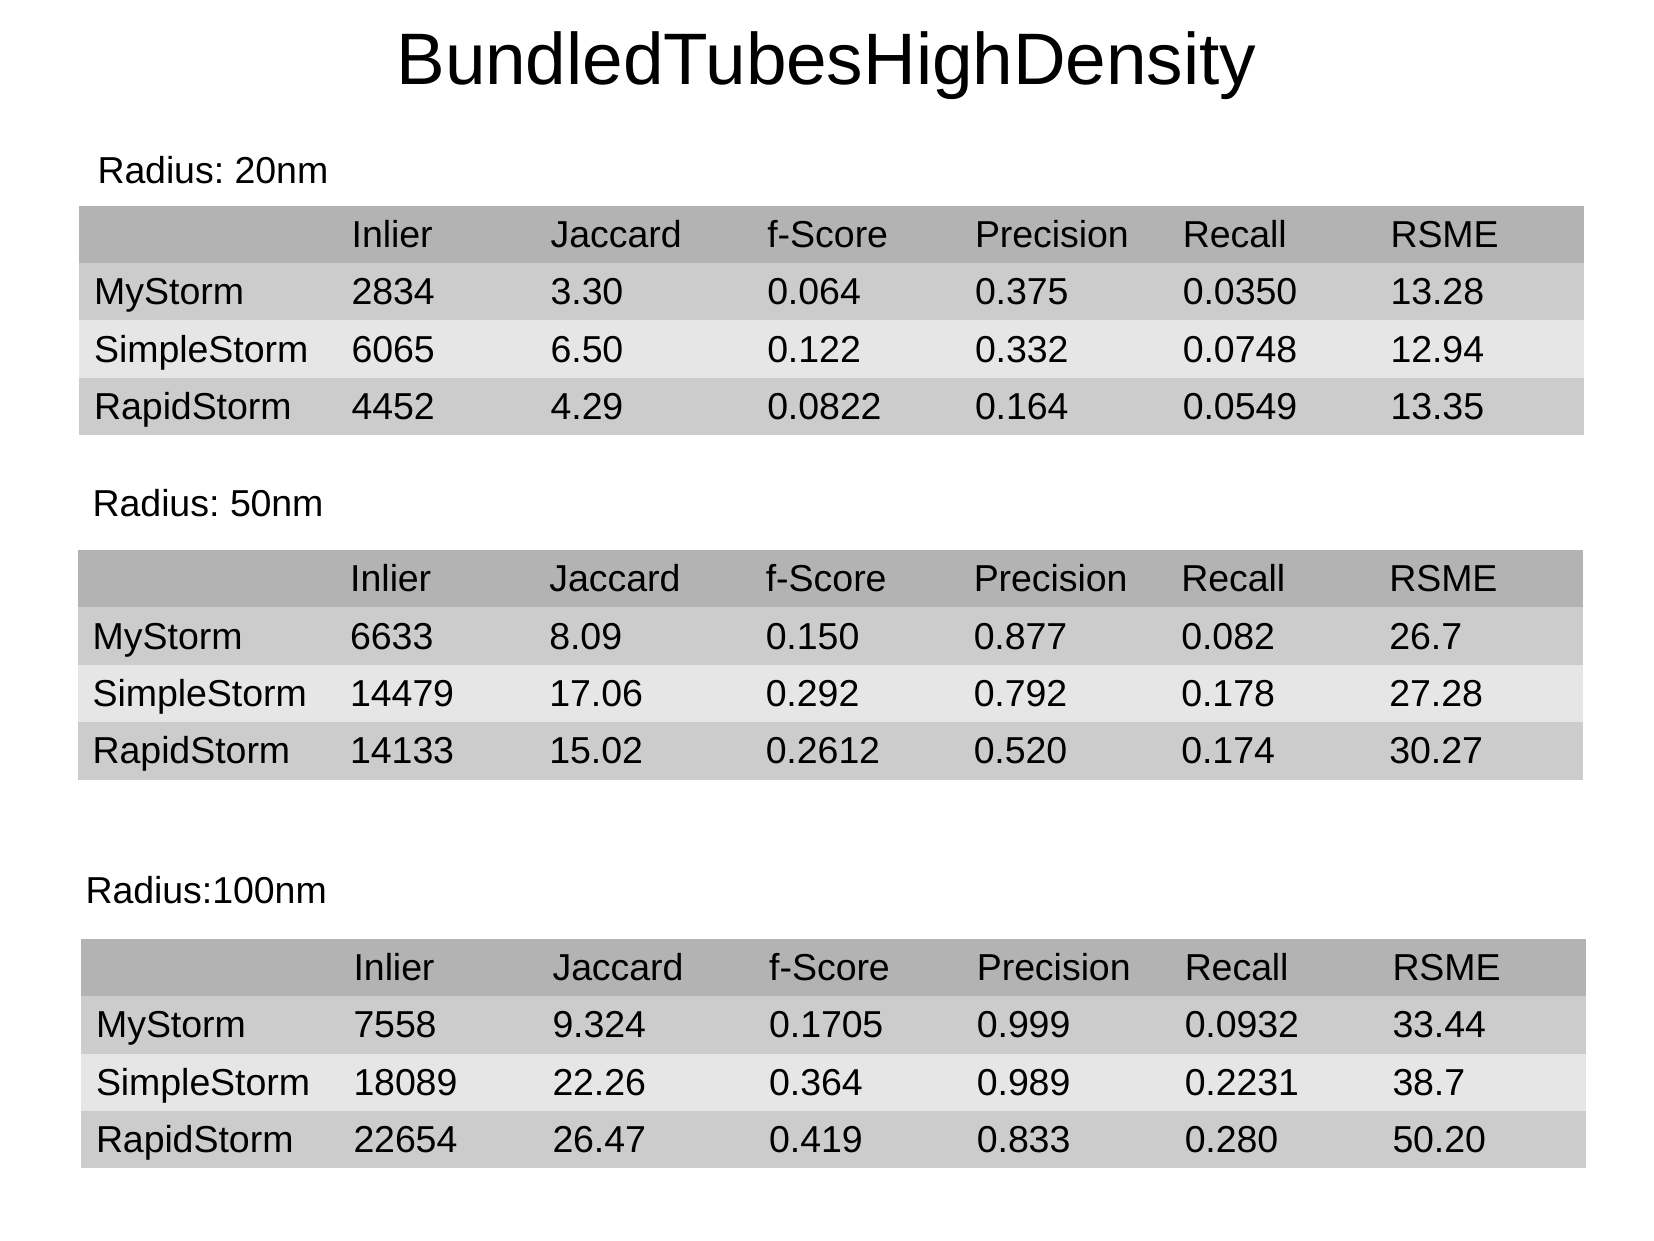

# BundledTubesHighDensity
Radius: 20nm
| | Inlier | Jaccard | f-Score | Precision | Recall | RSME |
| --- | --- | --- | --- | --- | --- | --- |
| MyStorm | 2834 | 3.30 | 0.064 | 0.375 | 0.0350 | 13.28 |
| SimpleStorm | 6065 | 6.50 | 0.122 | 0.332 | 0.0748 | 12.94 |
| RapidStorm | 4452 | 4.29 | 0.0822 | 0.164 | 0.0549 | 13.35 |
Radius: 50nm
| | Inlier | Jaccard | f-Score | Precision | Recall | RSME |
| --- | --- | --- | --- | --- | --- | --- |
| MyStorm | 6633 | 8.09 | 0.150 | 0.877 | 0.082 | 26.7 |
| SimpleStorm | 14479 | 17.06 | 0.292 | 0.792 | 0.178 | 27.28 |
| RapidStorm | 14133 | 15.02 | 0.2612 | 0.520 | 0.174 | 30.27 |
Radius:100nm
| | Inlier | Jaccard | f-Score | Precision | Recall | RSME |
| --- | --- | --- | --- | --- | --- | --- |
| MyStorm | 7558 | 9.324 | 0.1705 | 0.999 | 0.0932 | 33.44 |
| SimpleStorm | 18089 | 22.26 | 0.364 | 0.989 | 0.2231 | 38.7 |
| RapidStorm | 22654 | 26.47 | 0.419 | 0.833 | 0.280 | 50.20 |